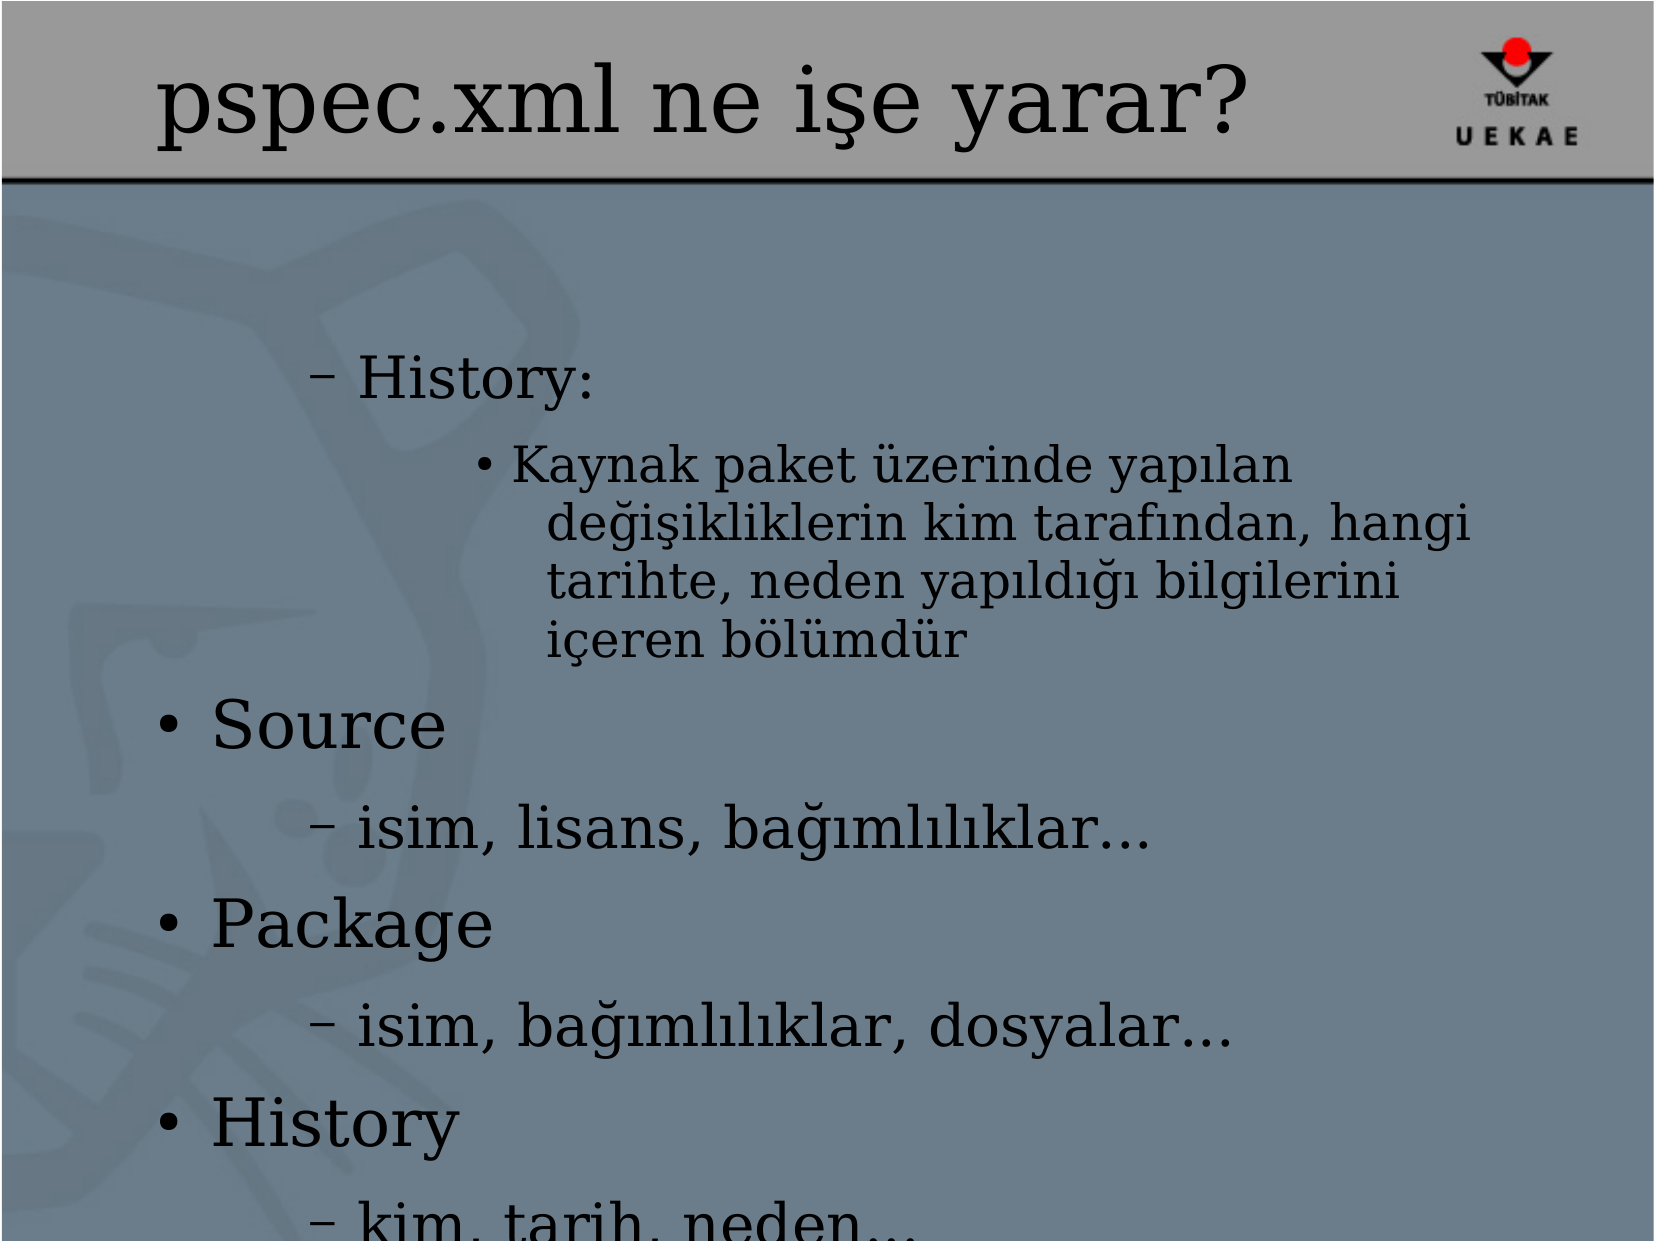

# pspec.xml ne işe yarar?
History:
Kaynak paket üzerinde yapılan değişikliklerin kim tarafından, hangi tarihte, neden yapıldığı bilgilerini içeren bölümdür
Source
isim, lisans, bağımlılıklar...
Package
isim, bağımlılıklar, dosyalar...
History
kim, tarih, neden...